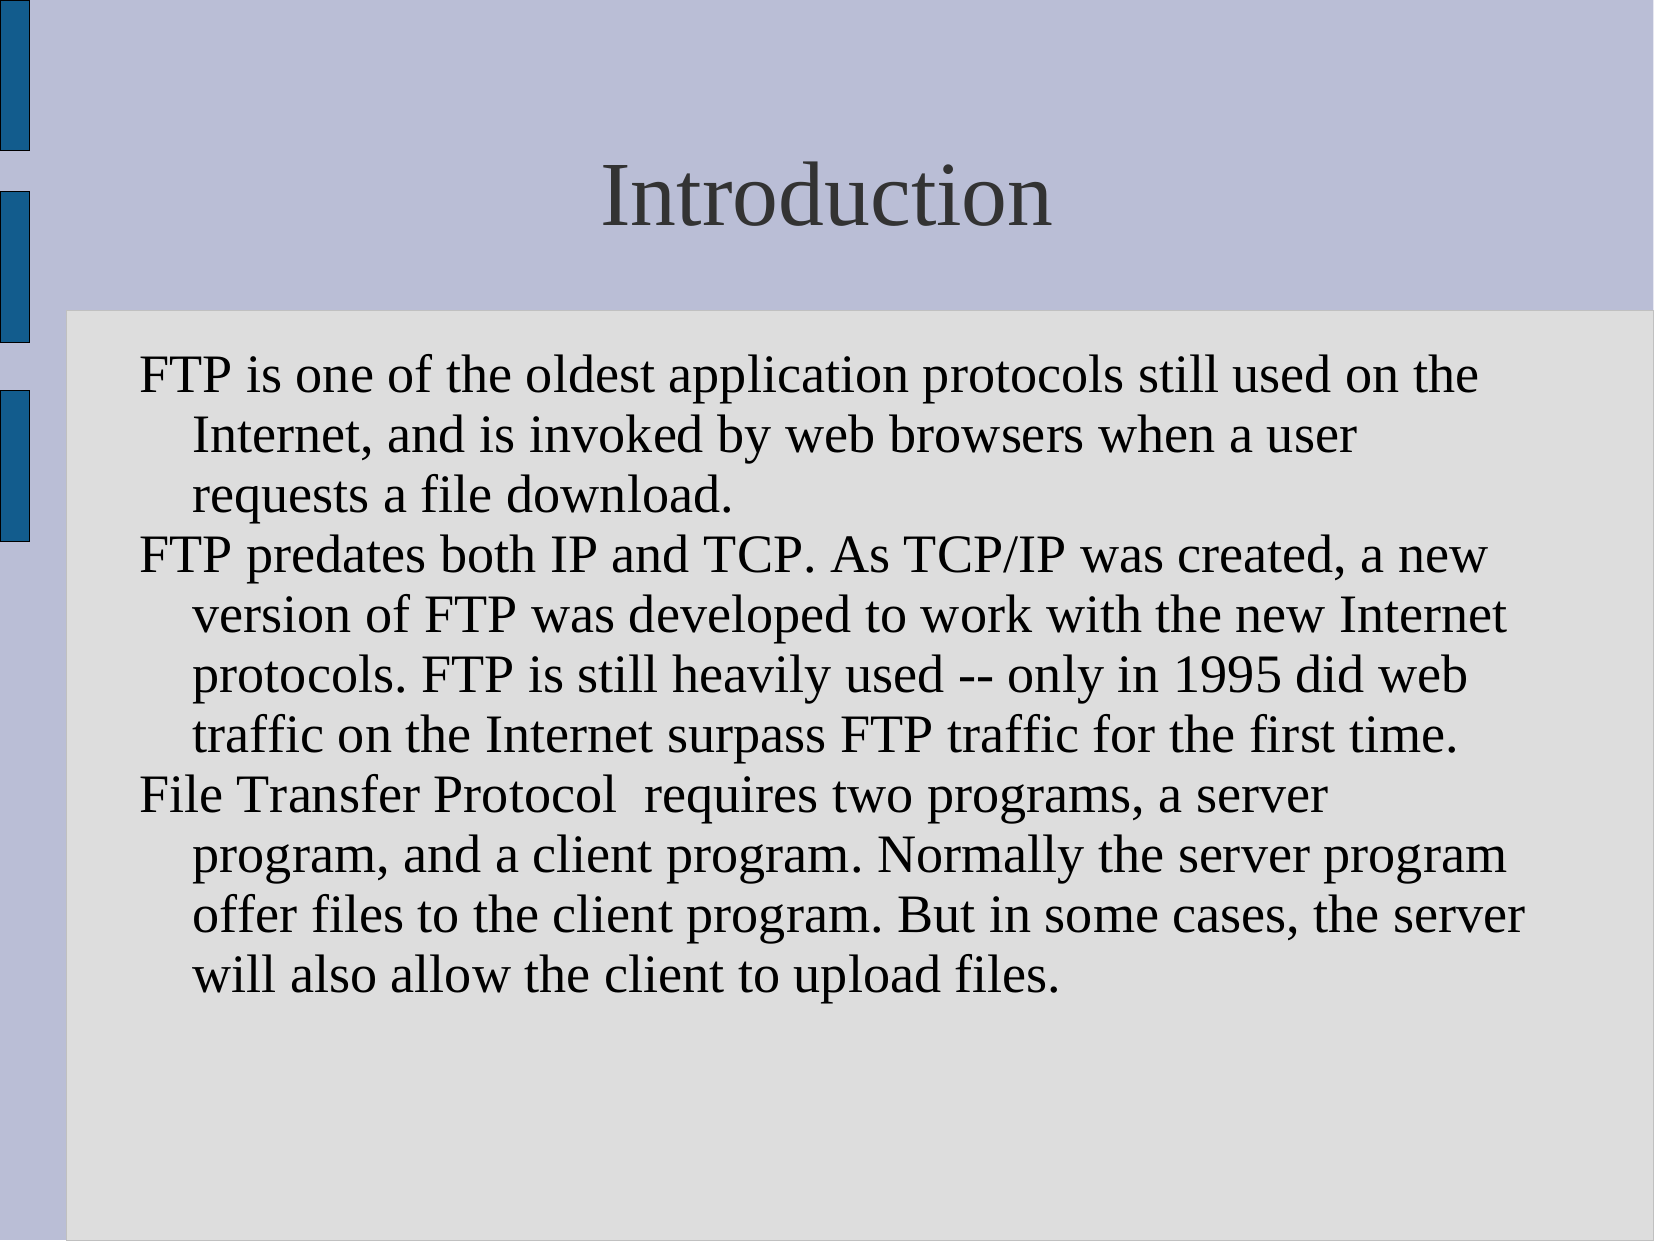

# Introduction
FTP is one of the oldest application protocols still used on the Internet, and is invoked by web browsers when a user requests a file download.
FTP predates both IP and TCP. As TCP/IP was created, a new version of FTP was developed to work with the new Internet protocols. FTP is still heavily used -- only in 1995 did web traffic on the Internet surpass FTP traffic for the first time.
File Transfer Protocol requires two programs, a server program, and a client program. Normally the server program offer files to the client program. But in some cases, the server will also allow the client to upload files.